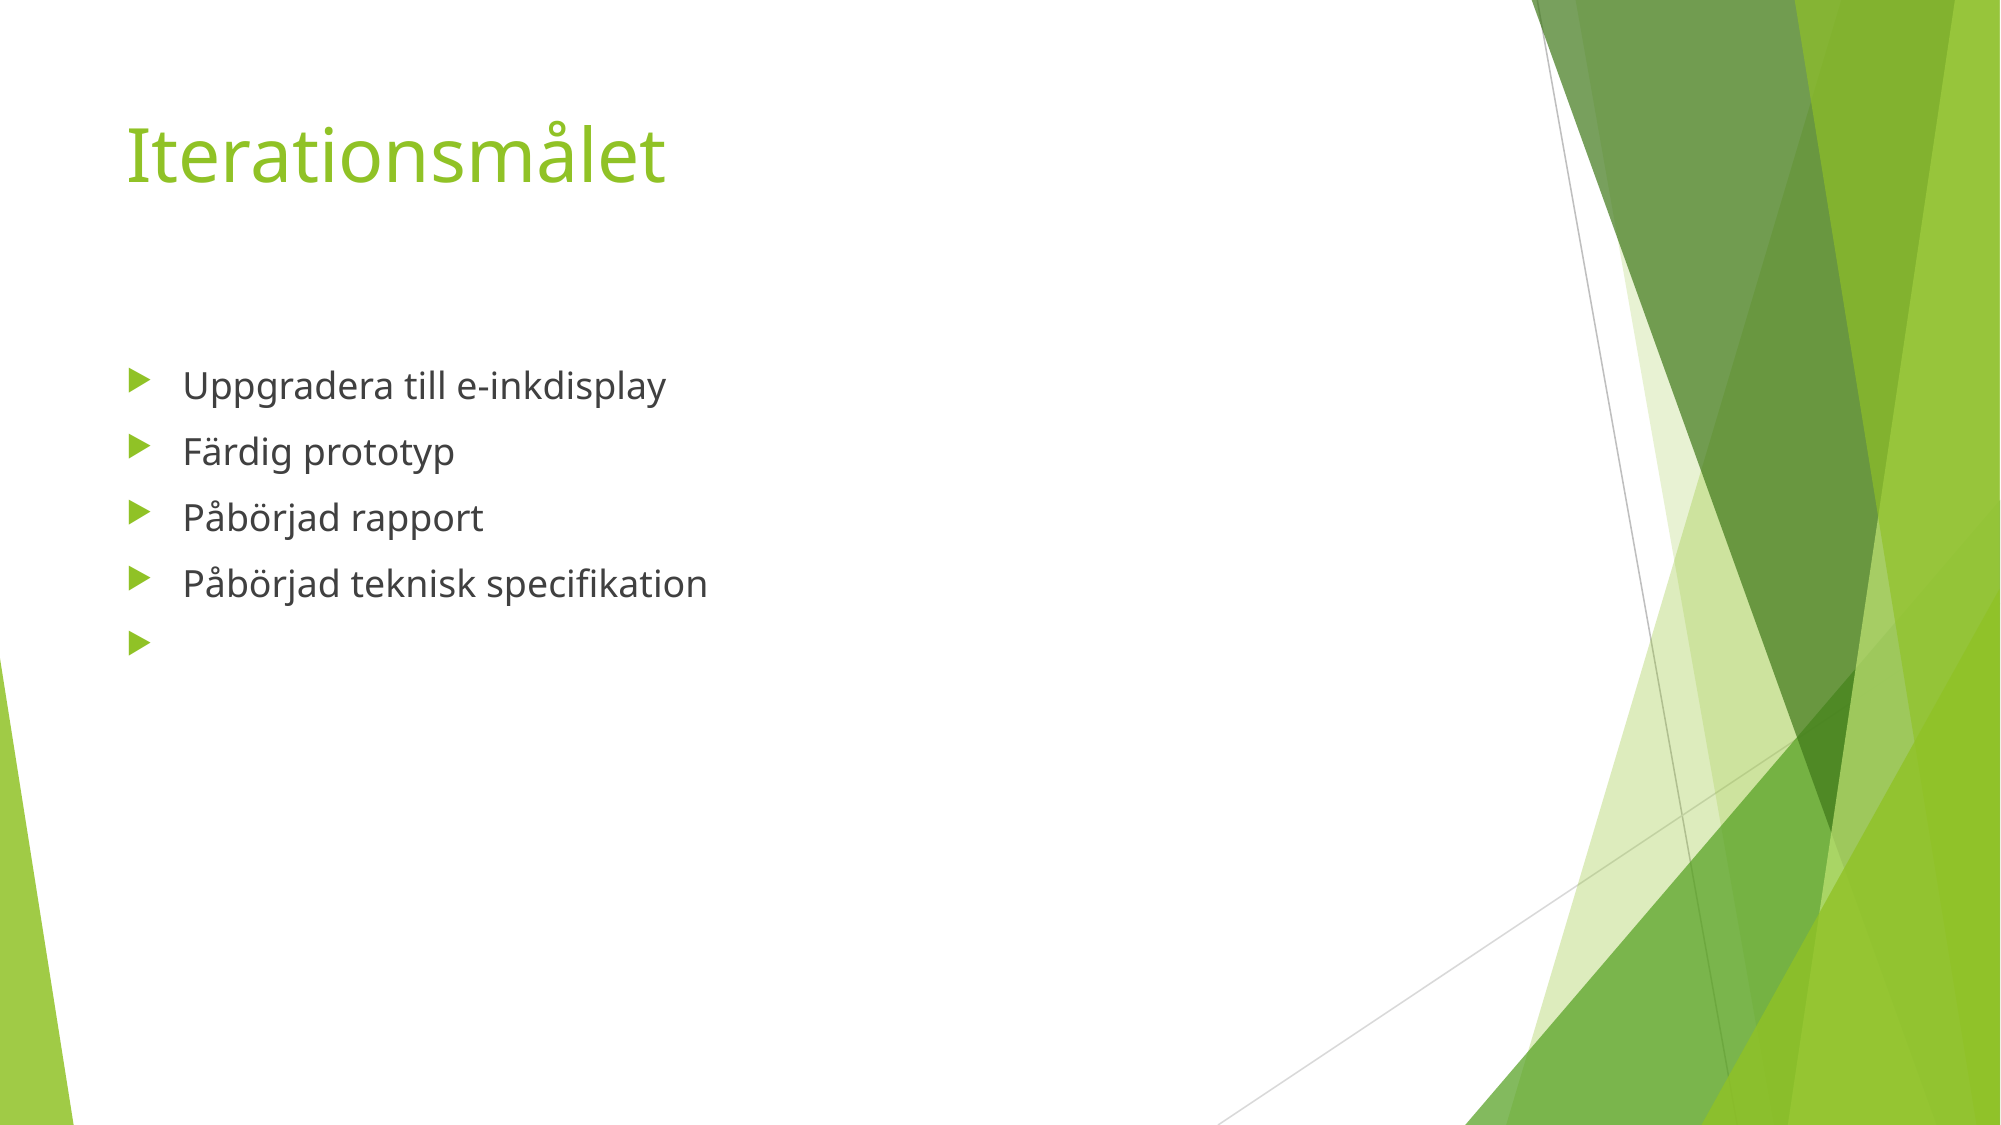

# Iterationsmålet
Uppgradera till e-inkdisplay
Färdig prototyp
Påbörjad rapport
Påbörjad teknisk specifikation